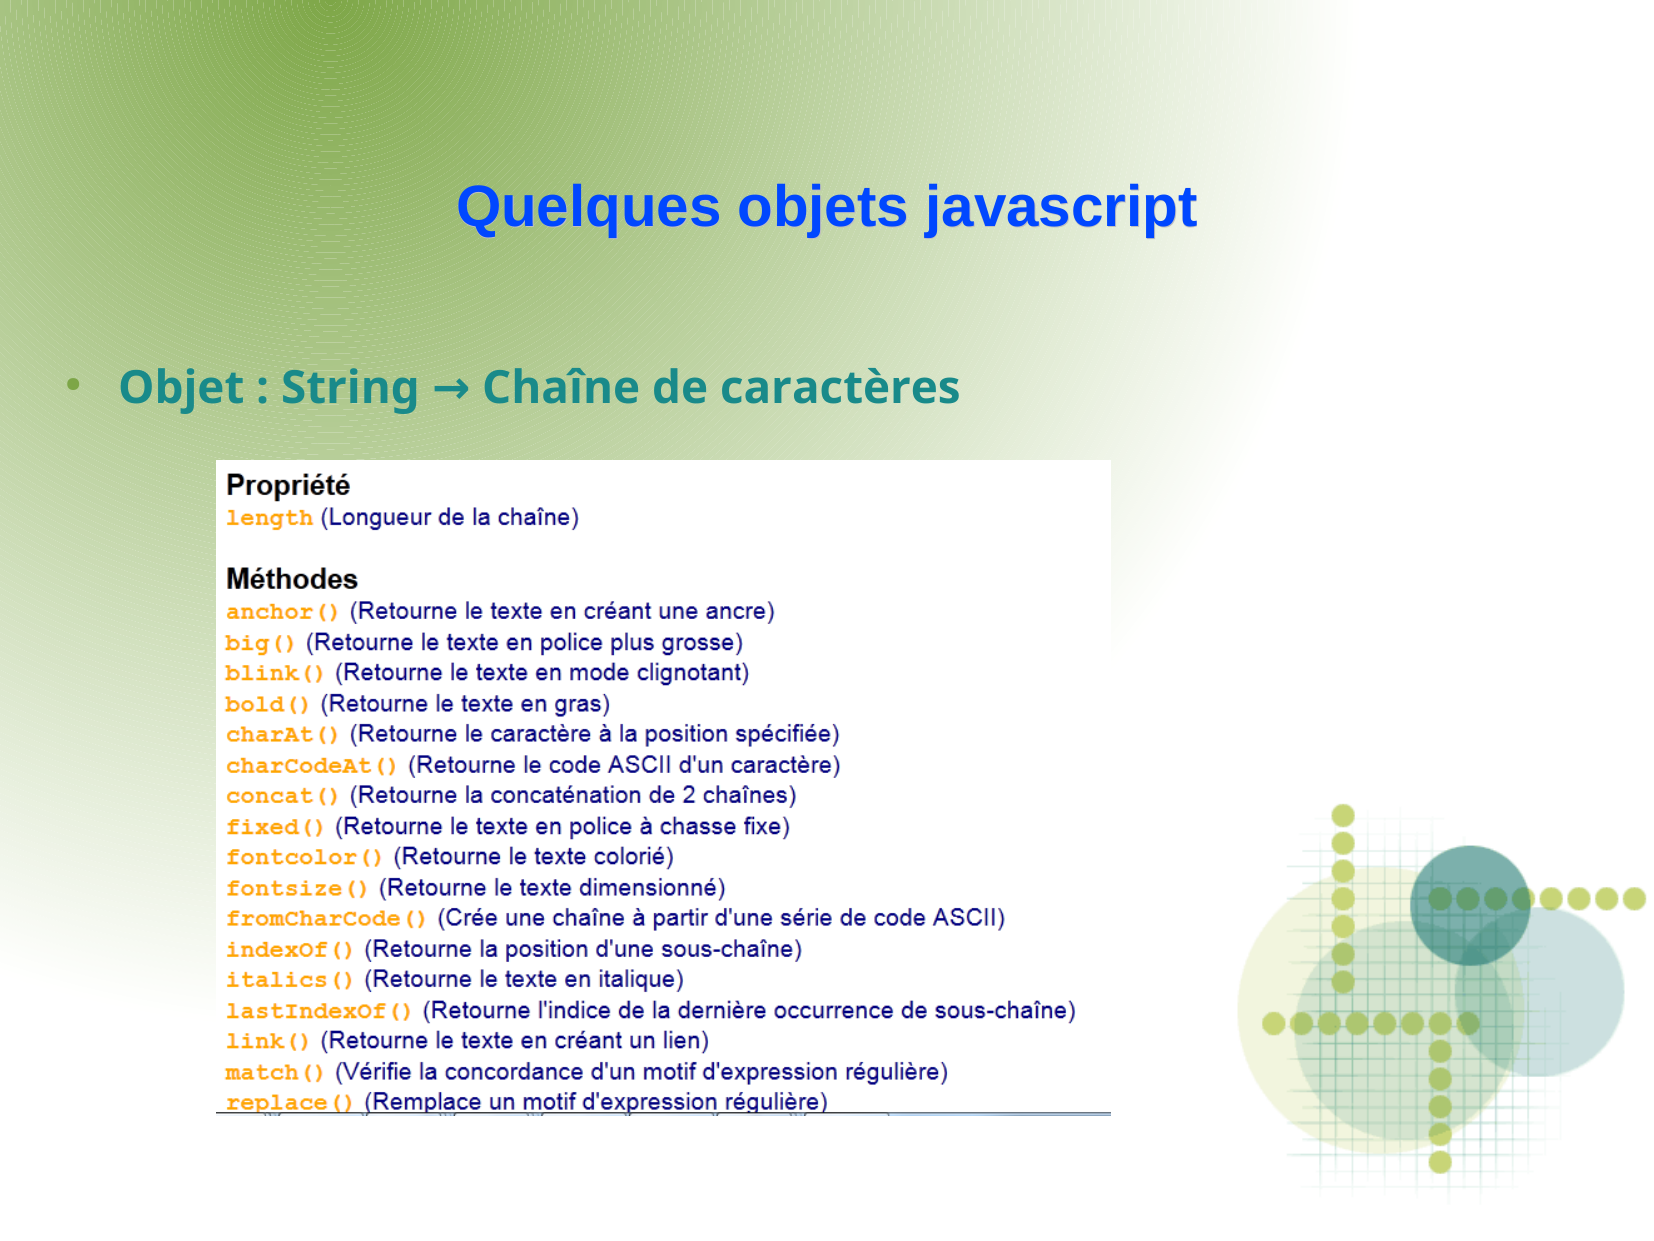

# Quelques objets javascript
Objet : String → Chaîne de caractères